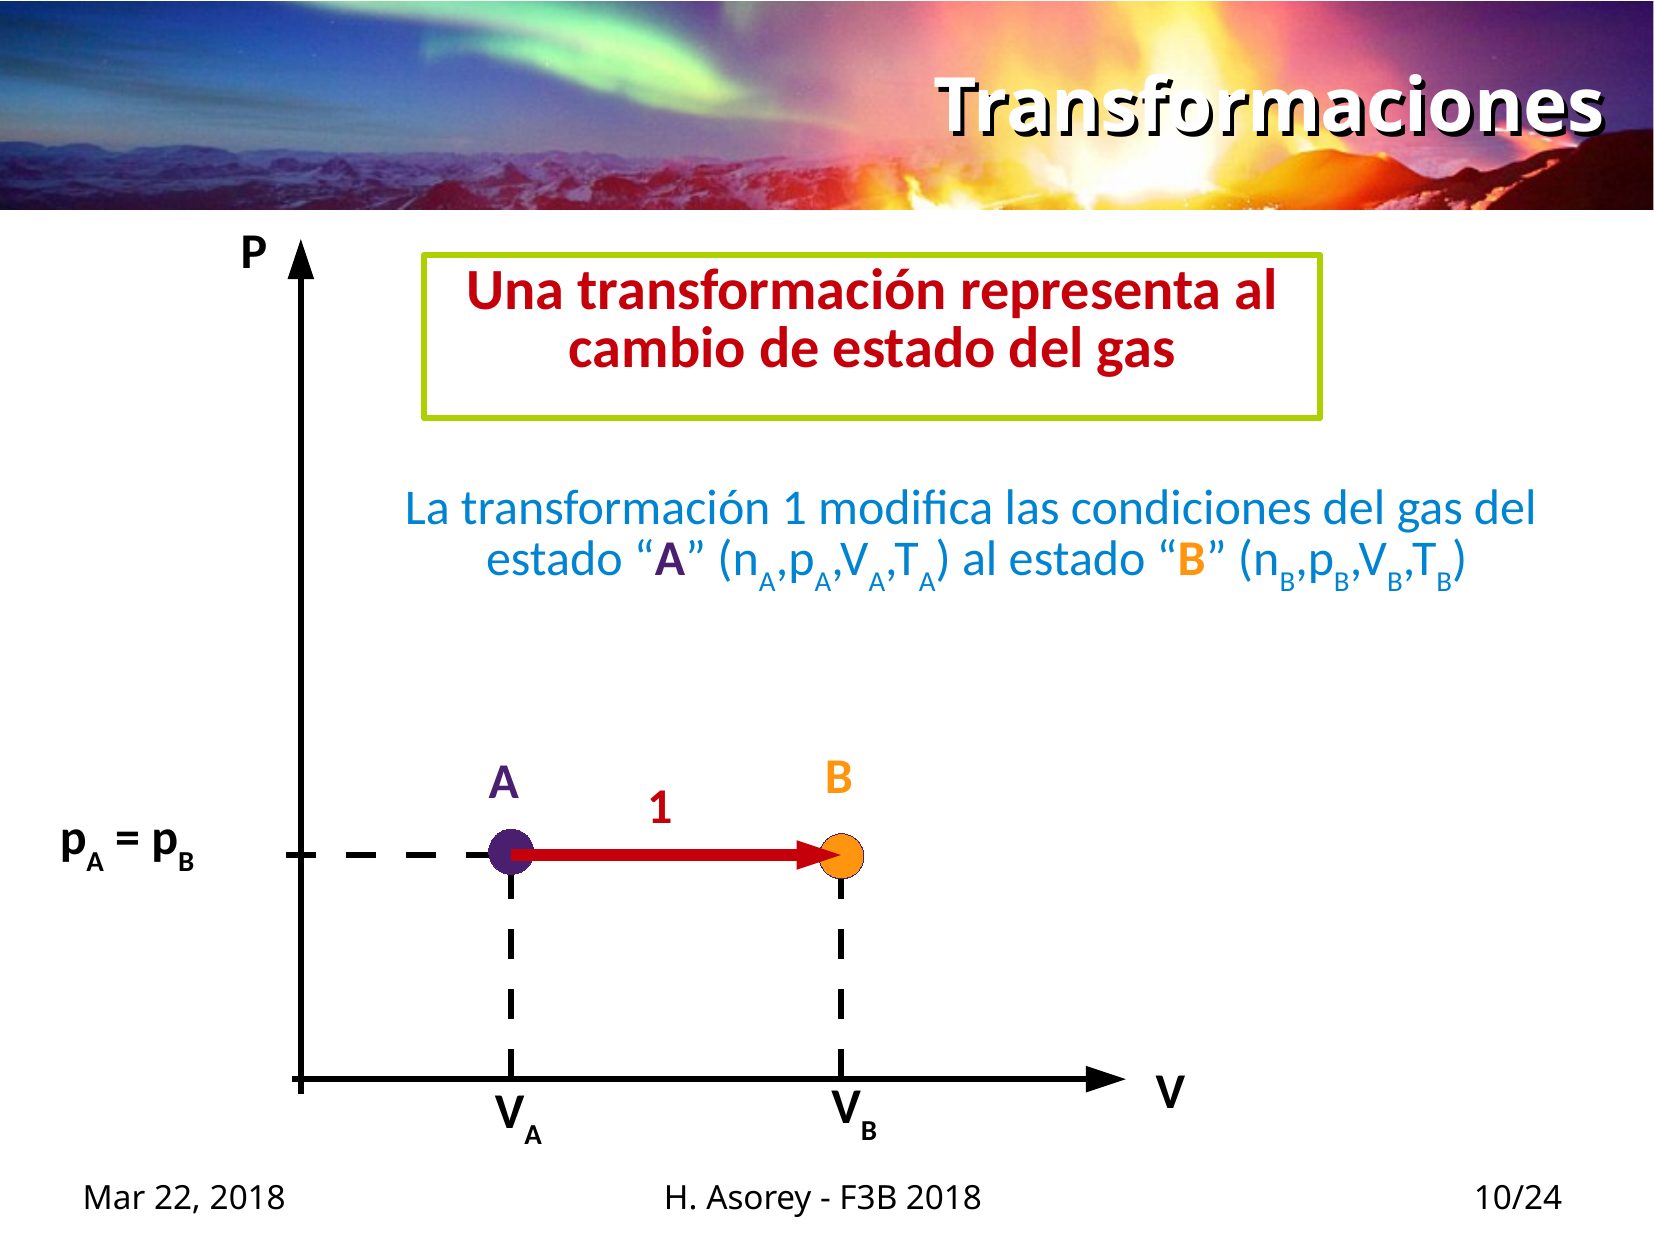

# Transformaciones
P
V
Una transformación representa al cambio de estado del gas
La transformación 1 modifica las condiciones del gas del
estado “A” (nA,pA,VA,TA) al estado “B” (nB,pB,VB,TB)
1
B
A
pA = pB
VB
VA
Mar 22, 2018
H. Asorey - F3B 2018
10